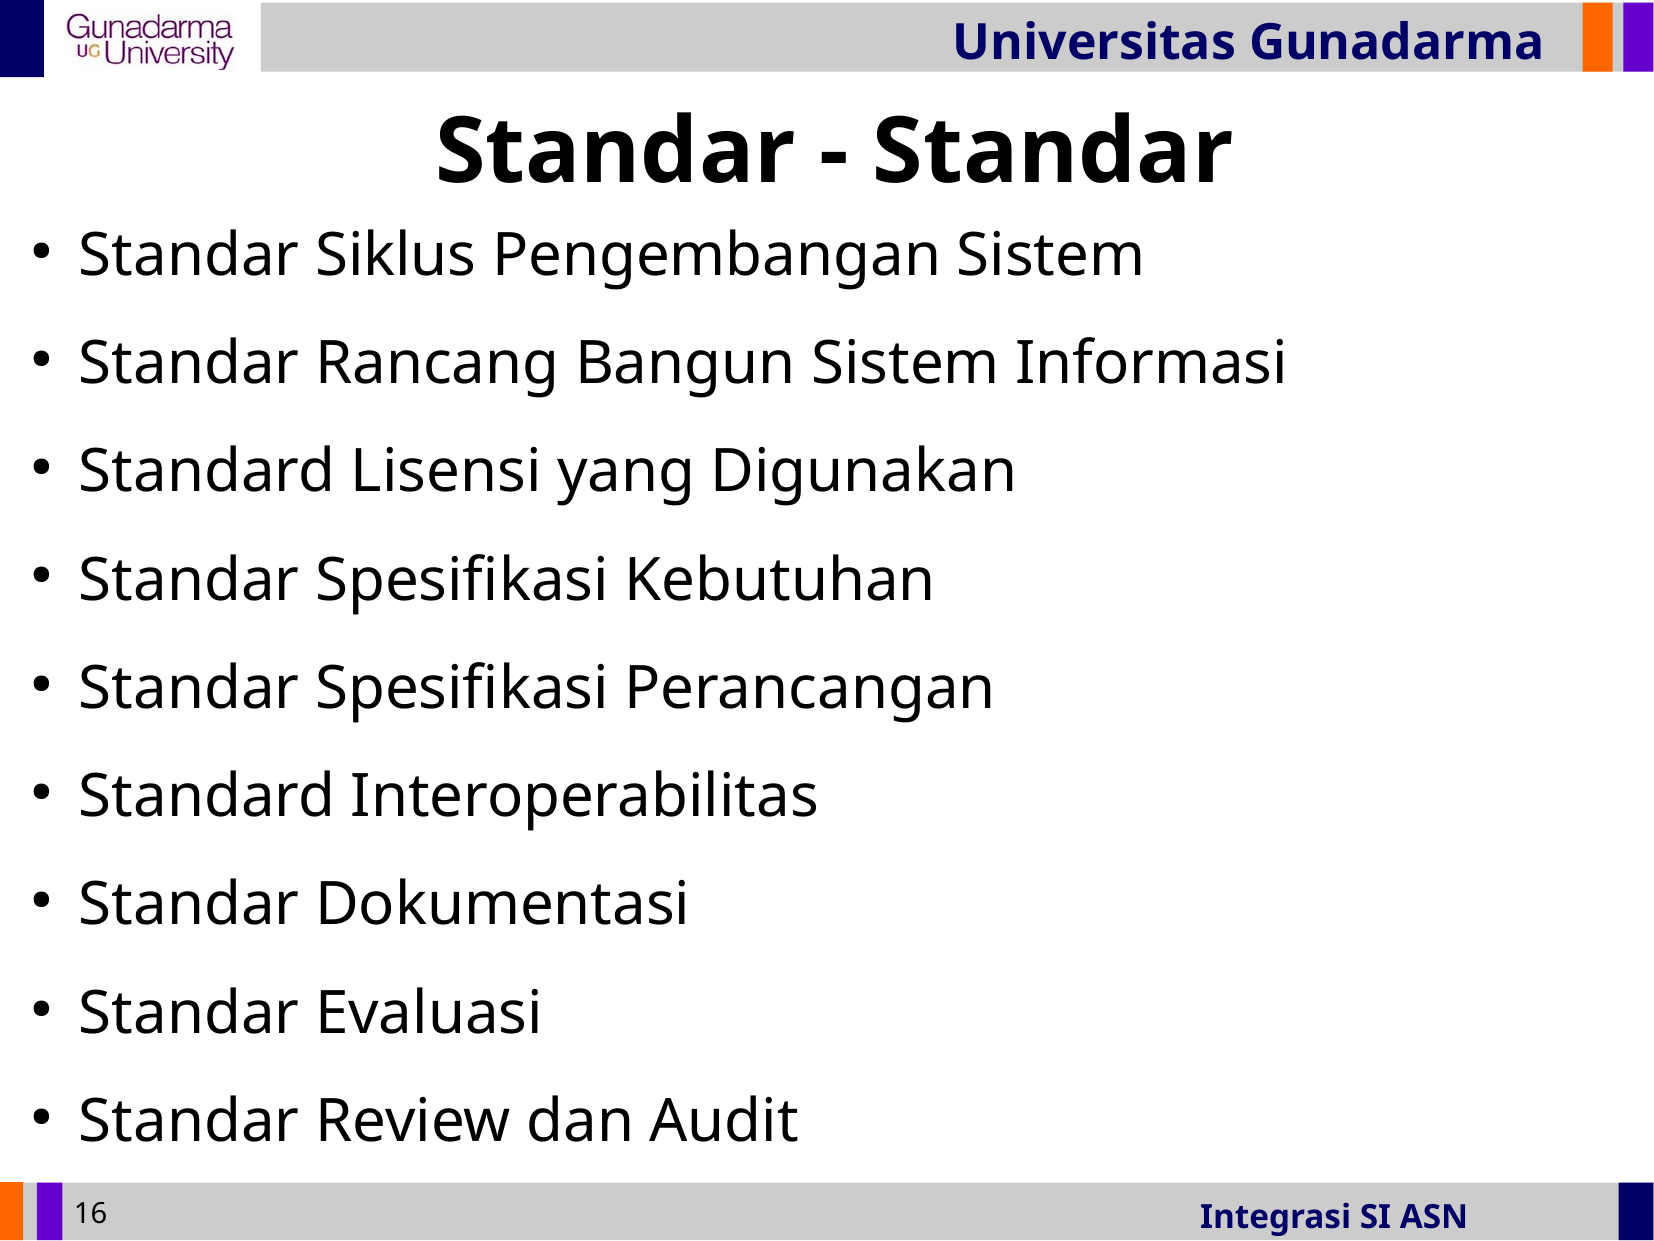

# Standar - Standar
Standar Siklus Pengembangan Sistem
Standar Rancang Bangun Sistem Informasi
Standard Lisensi yang Digunakan
Standar Spesifikasi Kebutuhan
Standar Spesifikasi Perancangan
Standard Interoperabilitas
Standar Dokumentasi
Standar Evaluasi
Standar Review dan Audit